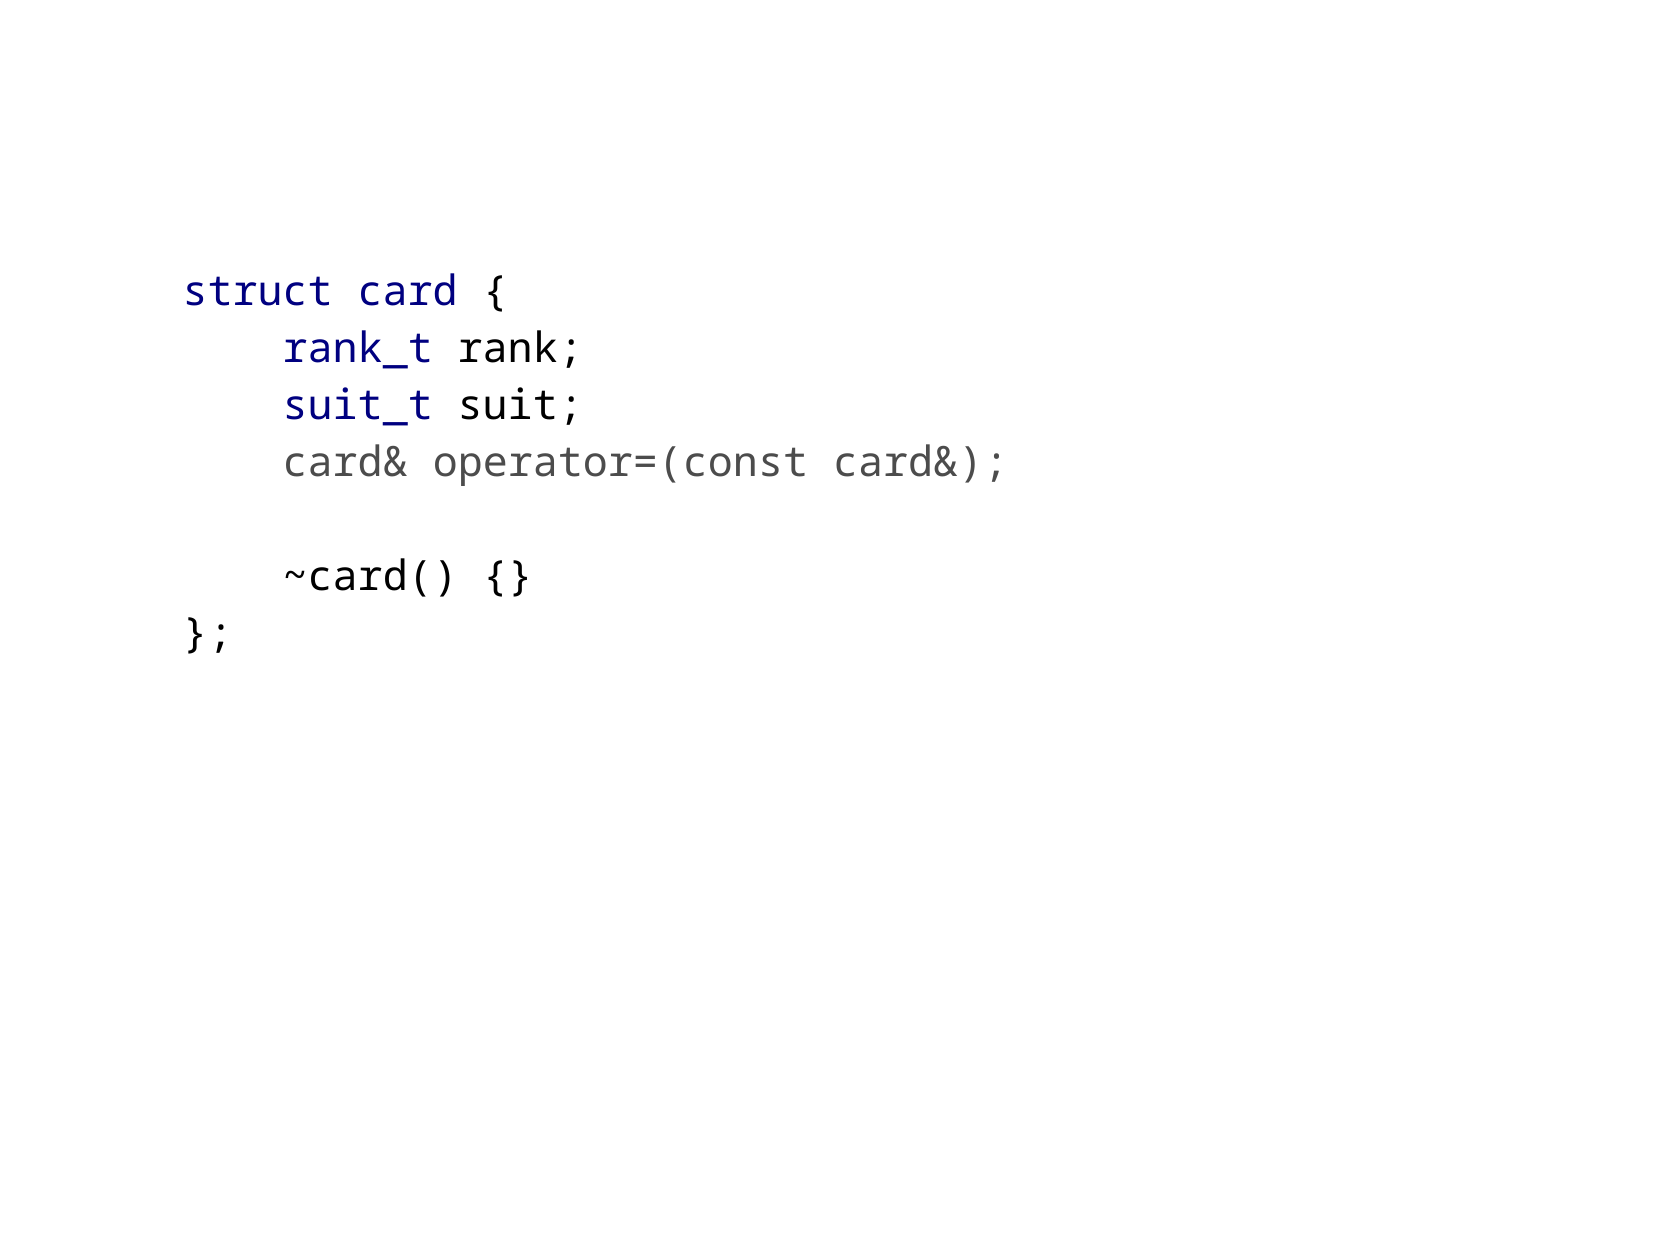

# struct card {
 rank_t rank;
 suit_t suit;
 card& operator=(const card&);
 ~card() {}
 };